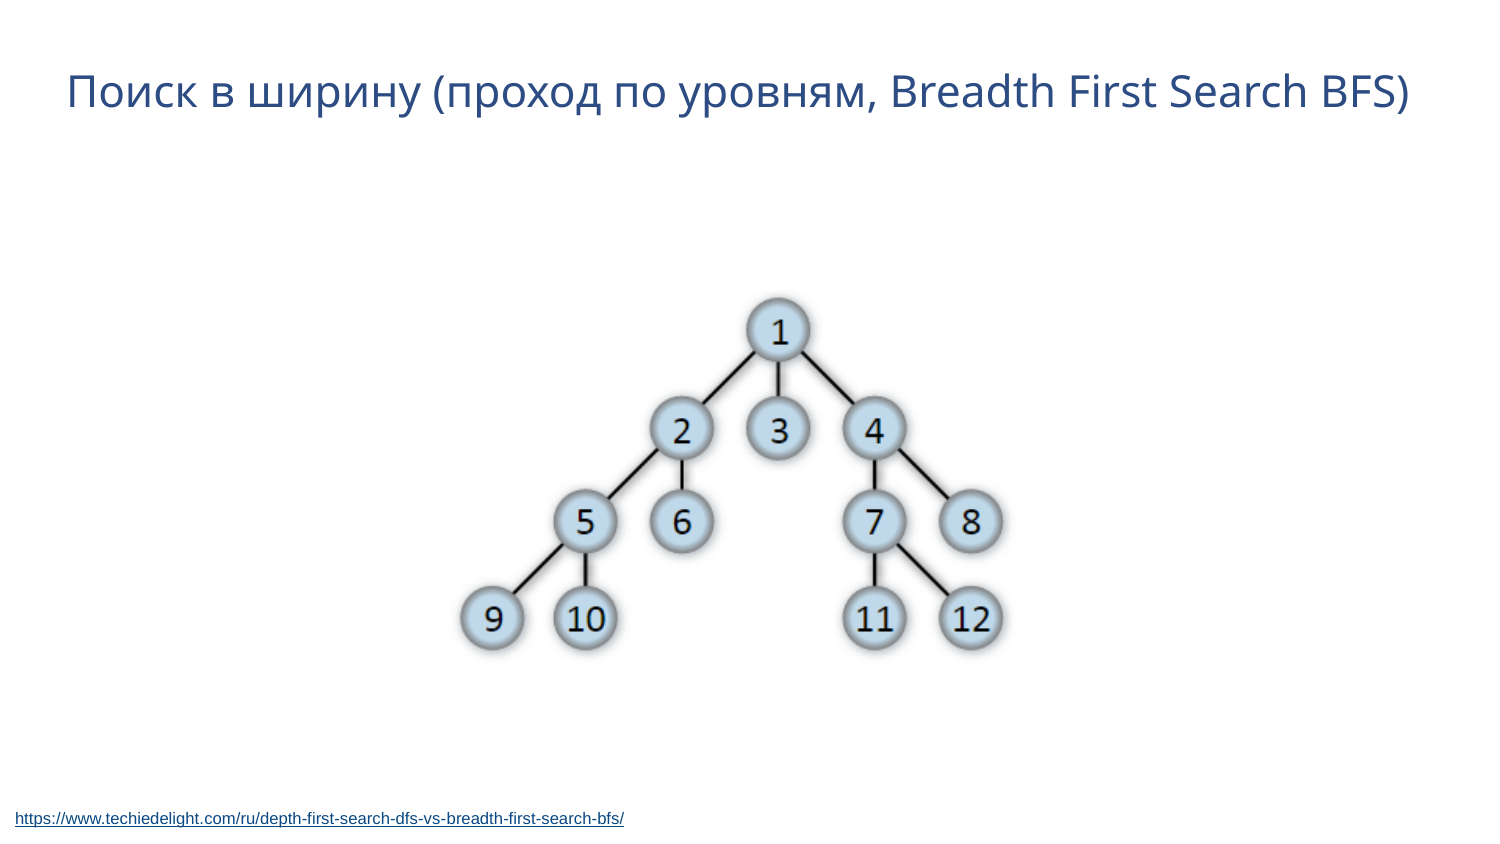

# Поиск в ширину (проход по уровням, Breadth First Search BFS)
https://www.techiedelight.com/ru/depth-first-search-dfs-vs-breadth-first-search-bfs/